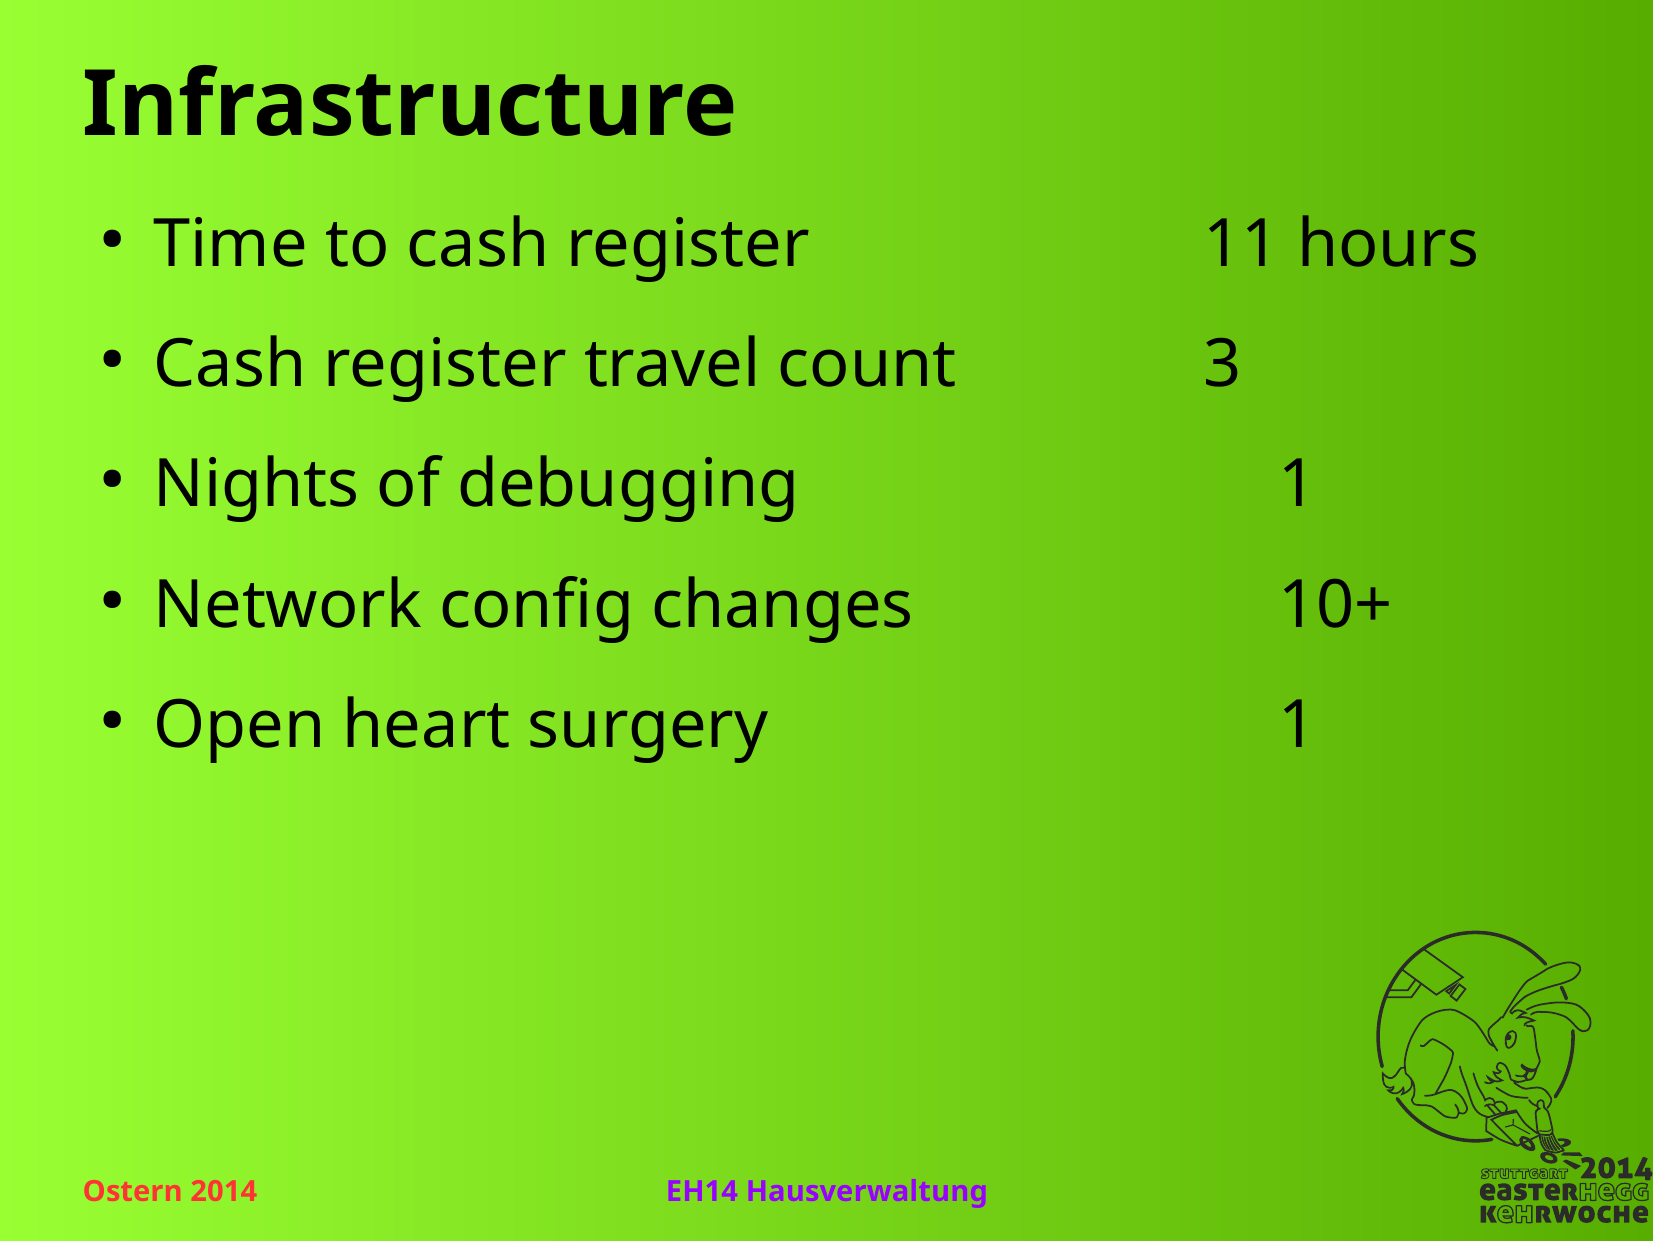

# Infrastructure
Time to cash register						11 hours
Cash register travel count				3
Nights of debugging							1
Network config changes					10+
Open heart surgery							1